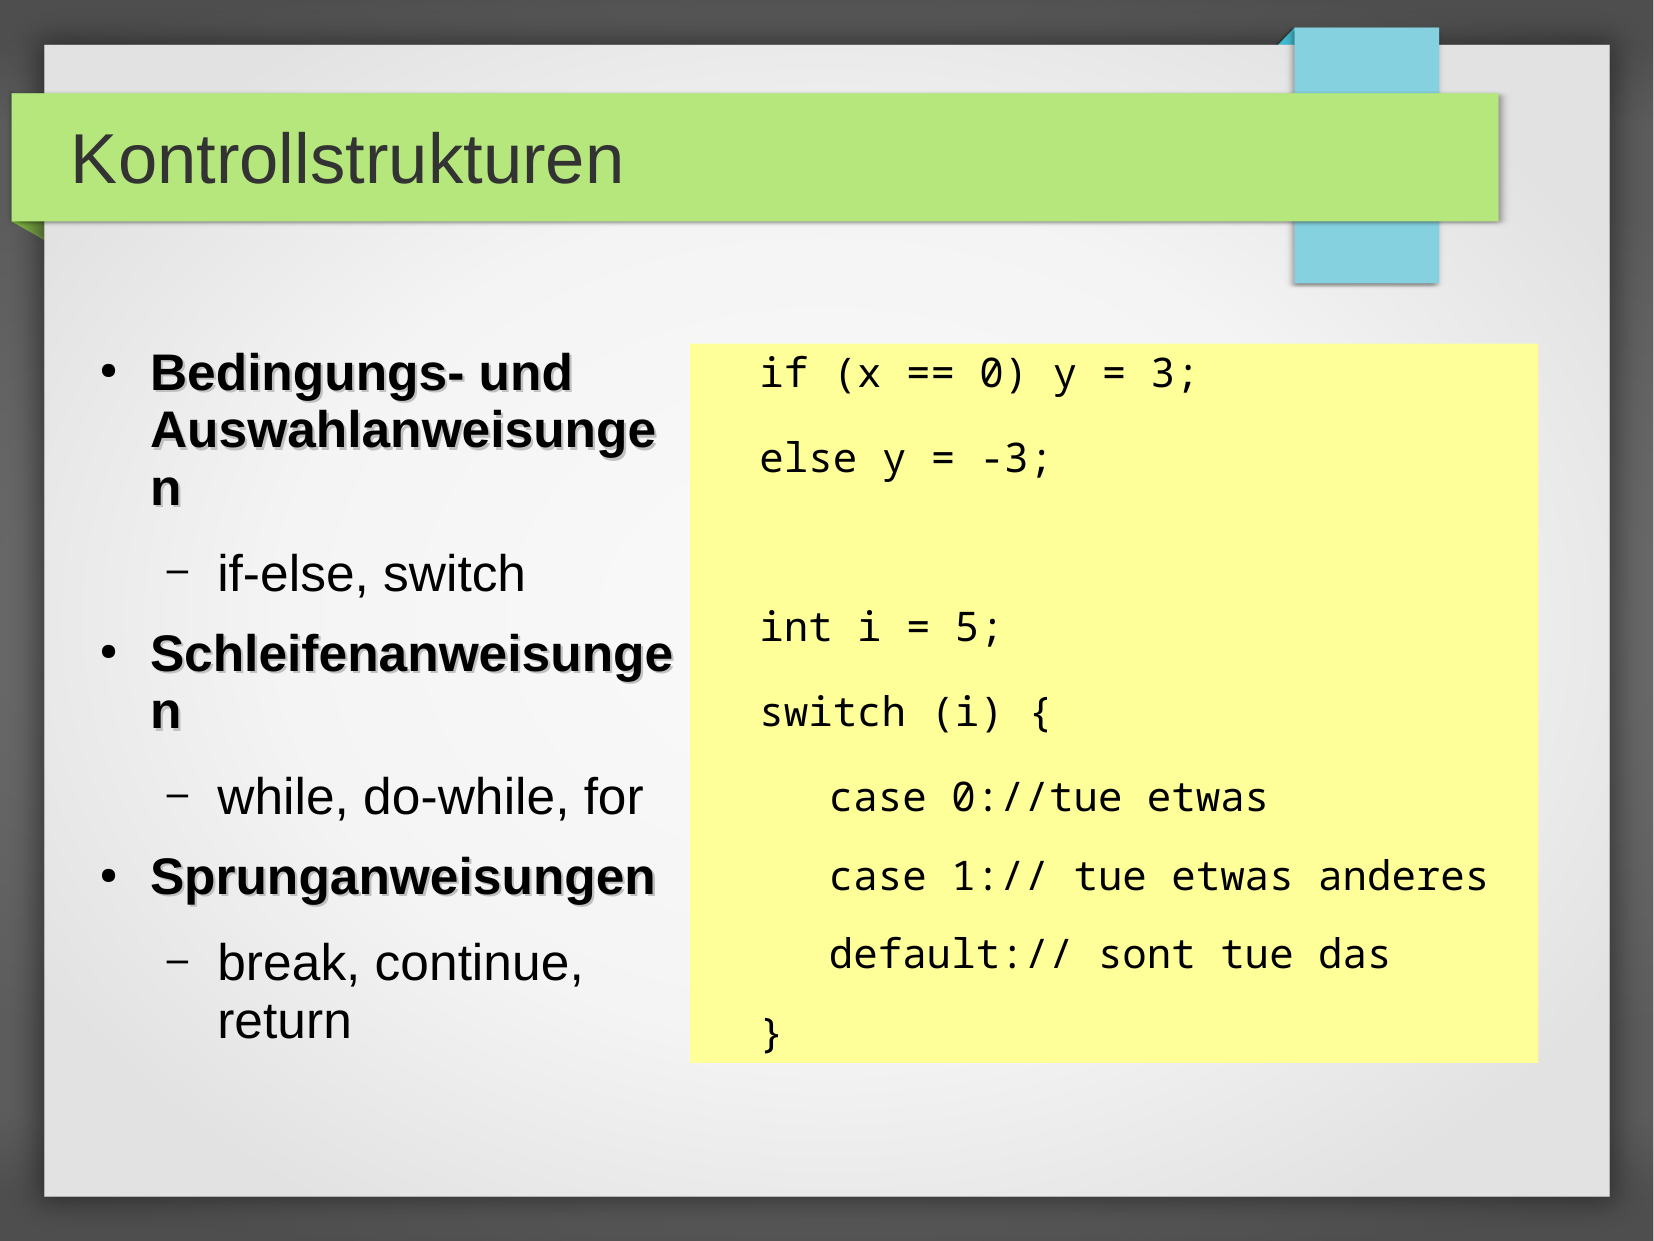

# Kontrollstrukturen
Bedingungs- und Auswahlanweisungen
if-else, switch
Schleifenanweisungen
while, do-while, for
Sprunganweisungen
break, continue, return
if (x == 0) y = 3;
else y = -3;
int i = 5;
switch (i) {
case 0://tue etwas
case 1:// tue etwas anderes
default:// sont tue das
}